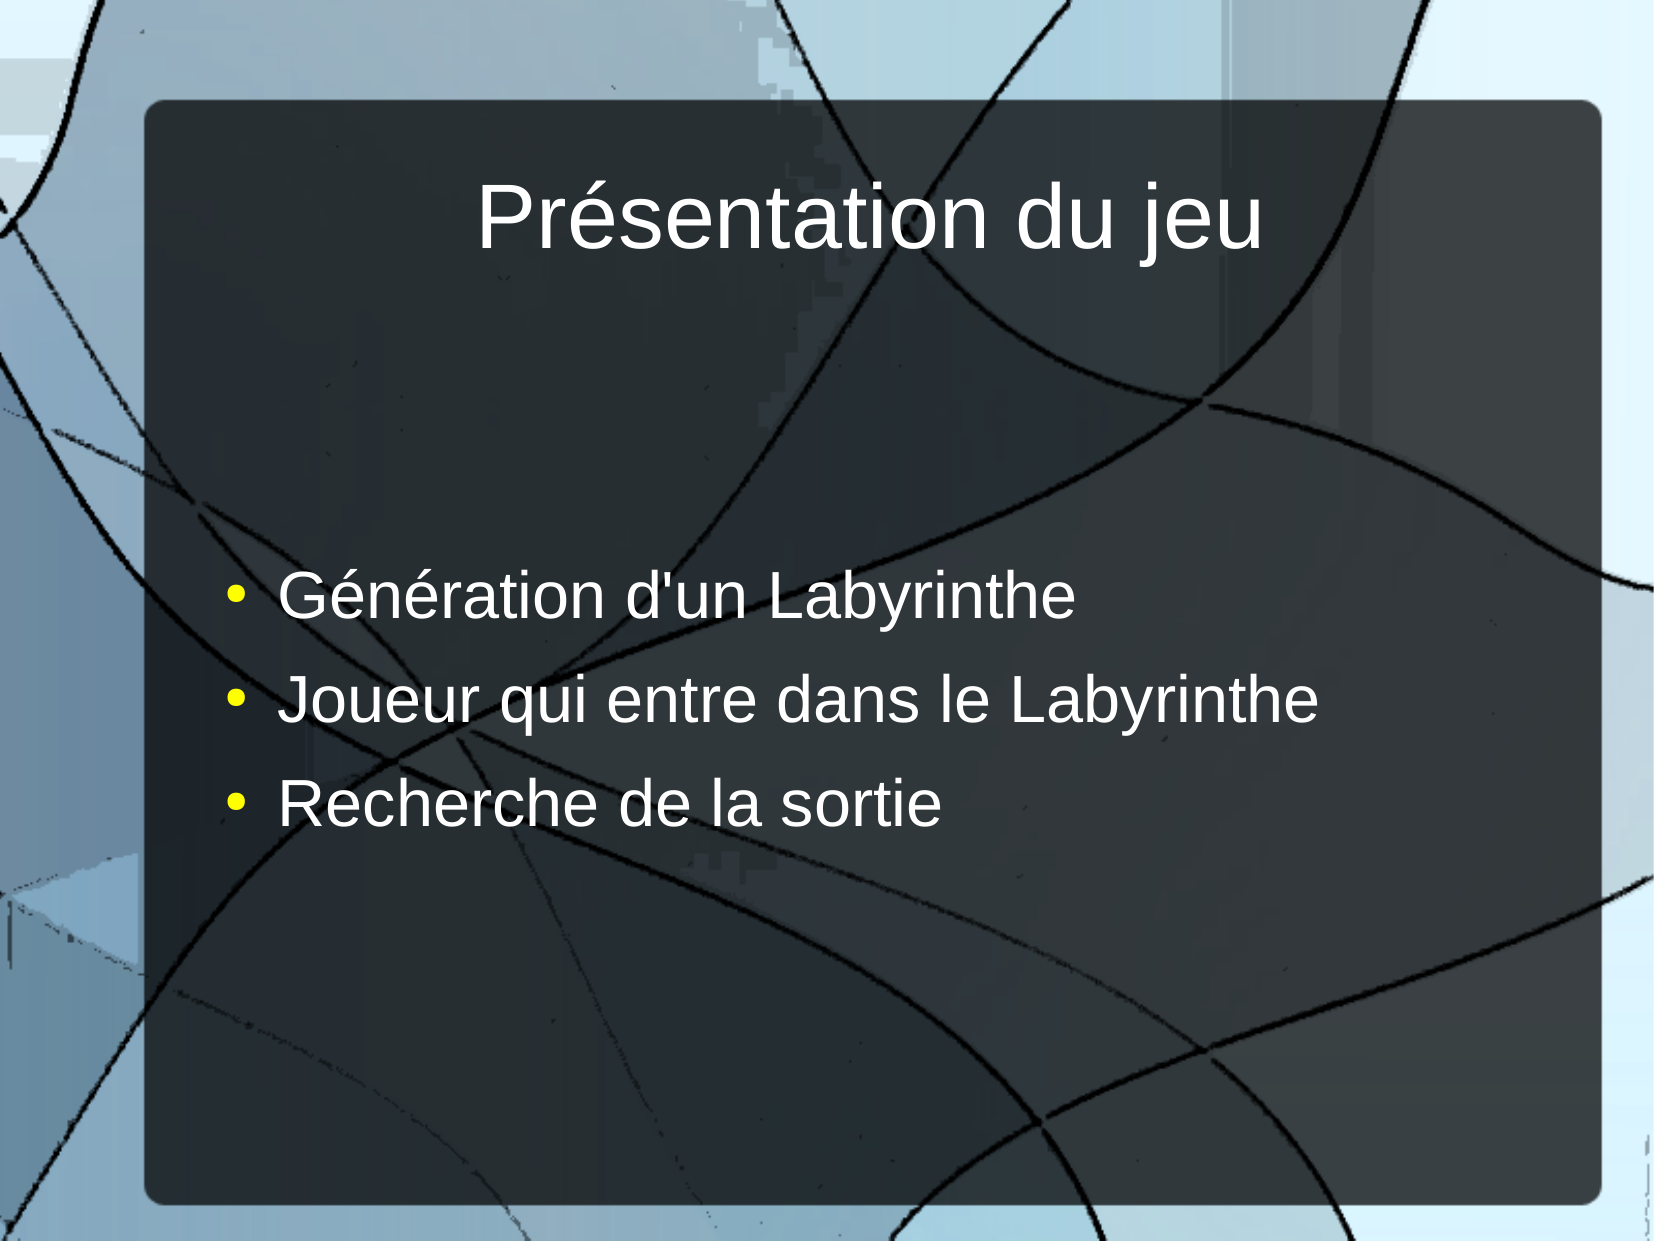

# Présentation du jeu
Génération d'un Labyrinthe
Joueur qui entre dans le Labyrinthe
Recherche de la sortie